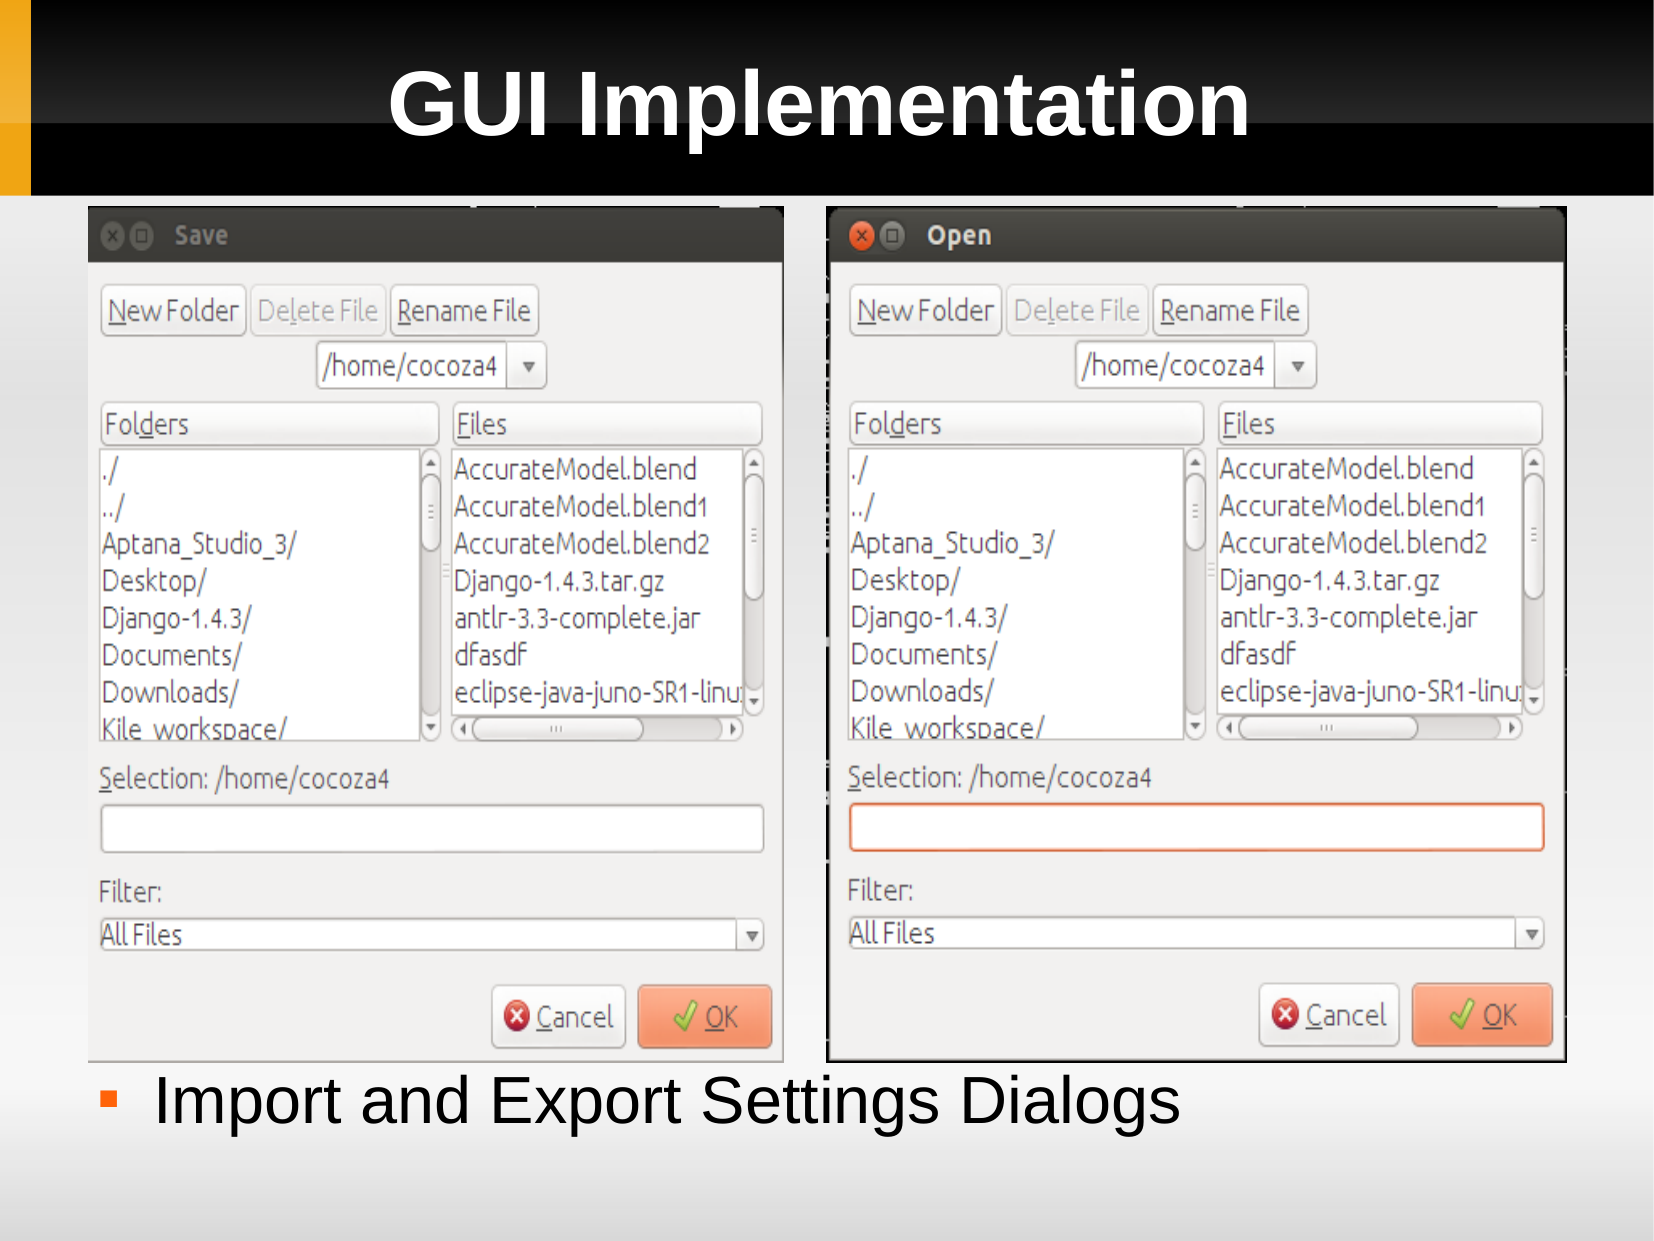

# GUI Implementation
Import and Export Settings Dialogs